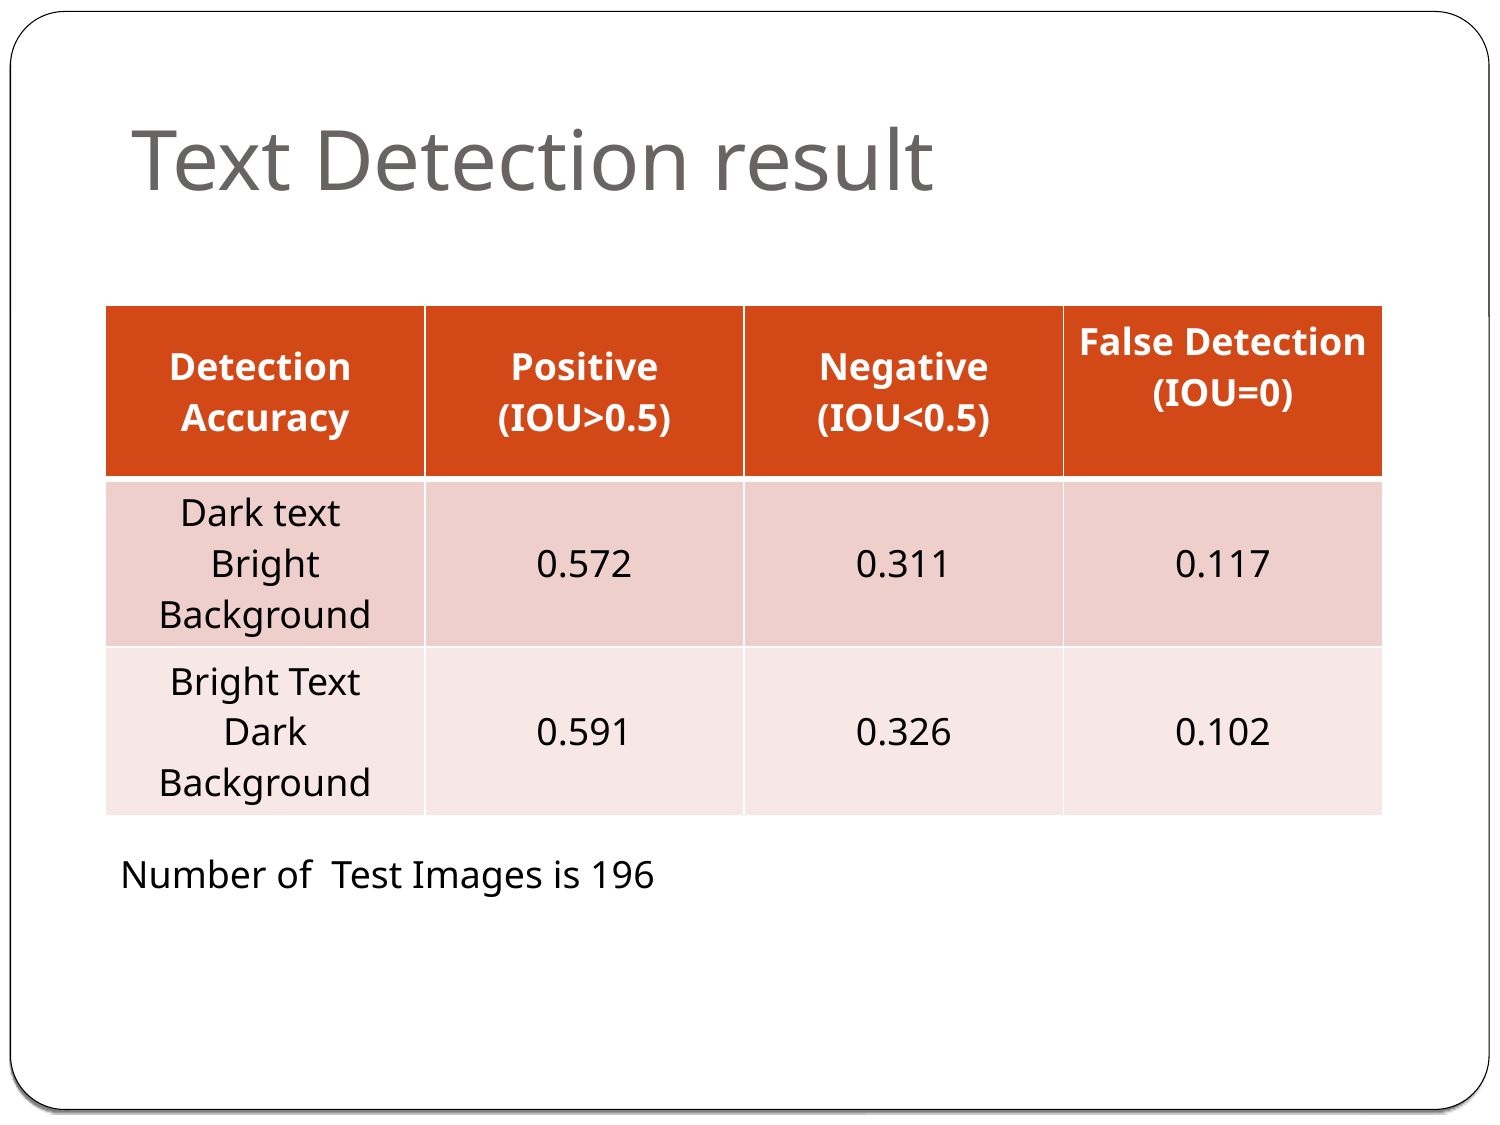

# Text Detection result
| Detection Accuracy | Positive (IOU>0.5) | Negative (IOU<0.5) | False Detection (IOU=0) |
| --- | --- | --- | --- |
| Dark text Bright Background | 0.572 | 0.311 | 0.117 |
| Bright Text Dark Background | 0.591 | 0.326 | 0.102 |
Number of Test Images is 196